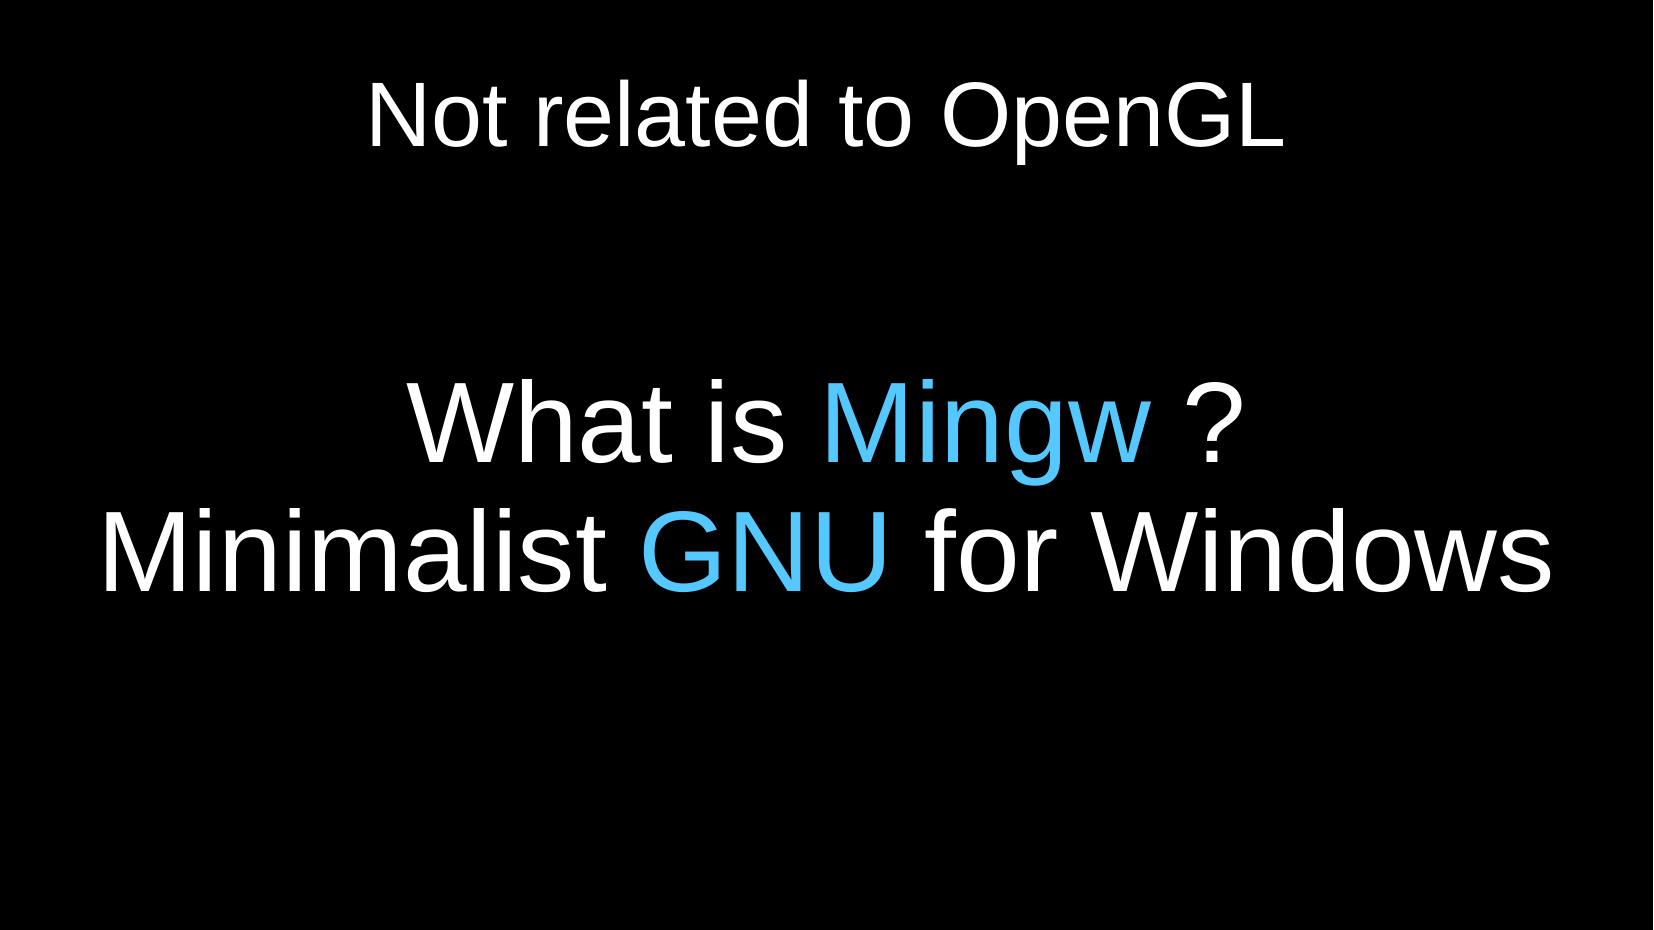

Not related to OpenGL
# What is Mingw ?
Minimalist GNU for Windows